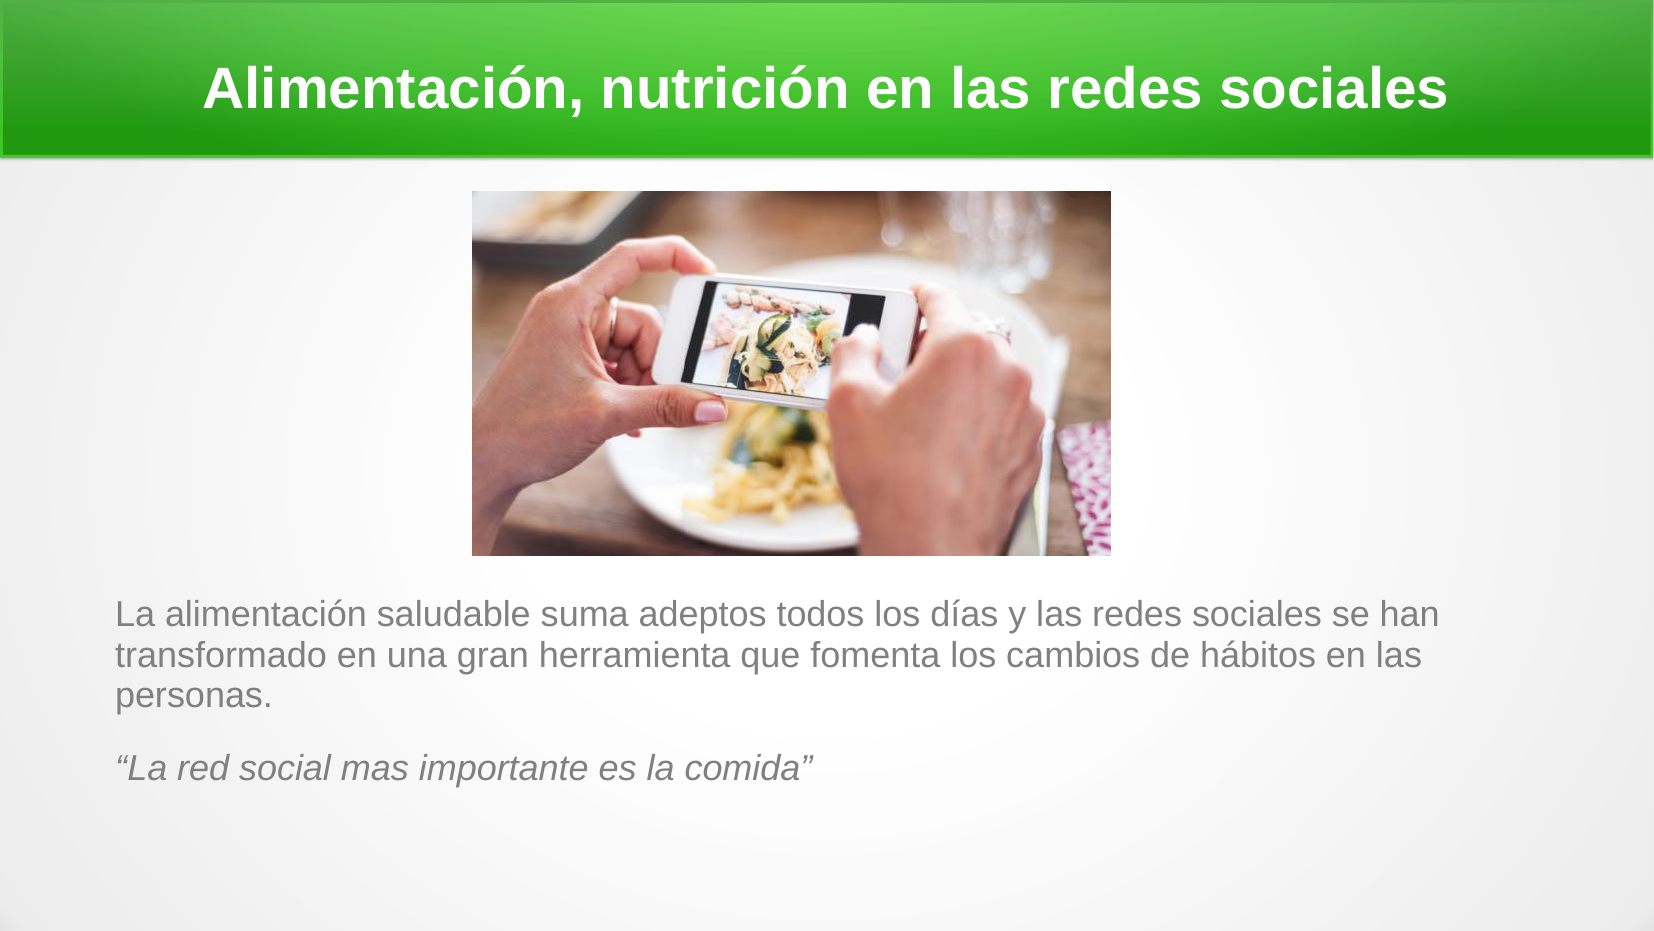

# Alimentación, nutrición en las redes sociales
La alimentación saludable suma adeptos todos los días y las redes sociales se han transformado en una gran herramienta que fomenta los cambios de hábitos en las personas.
“La red social mas importante es la comida”